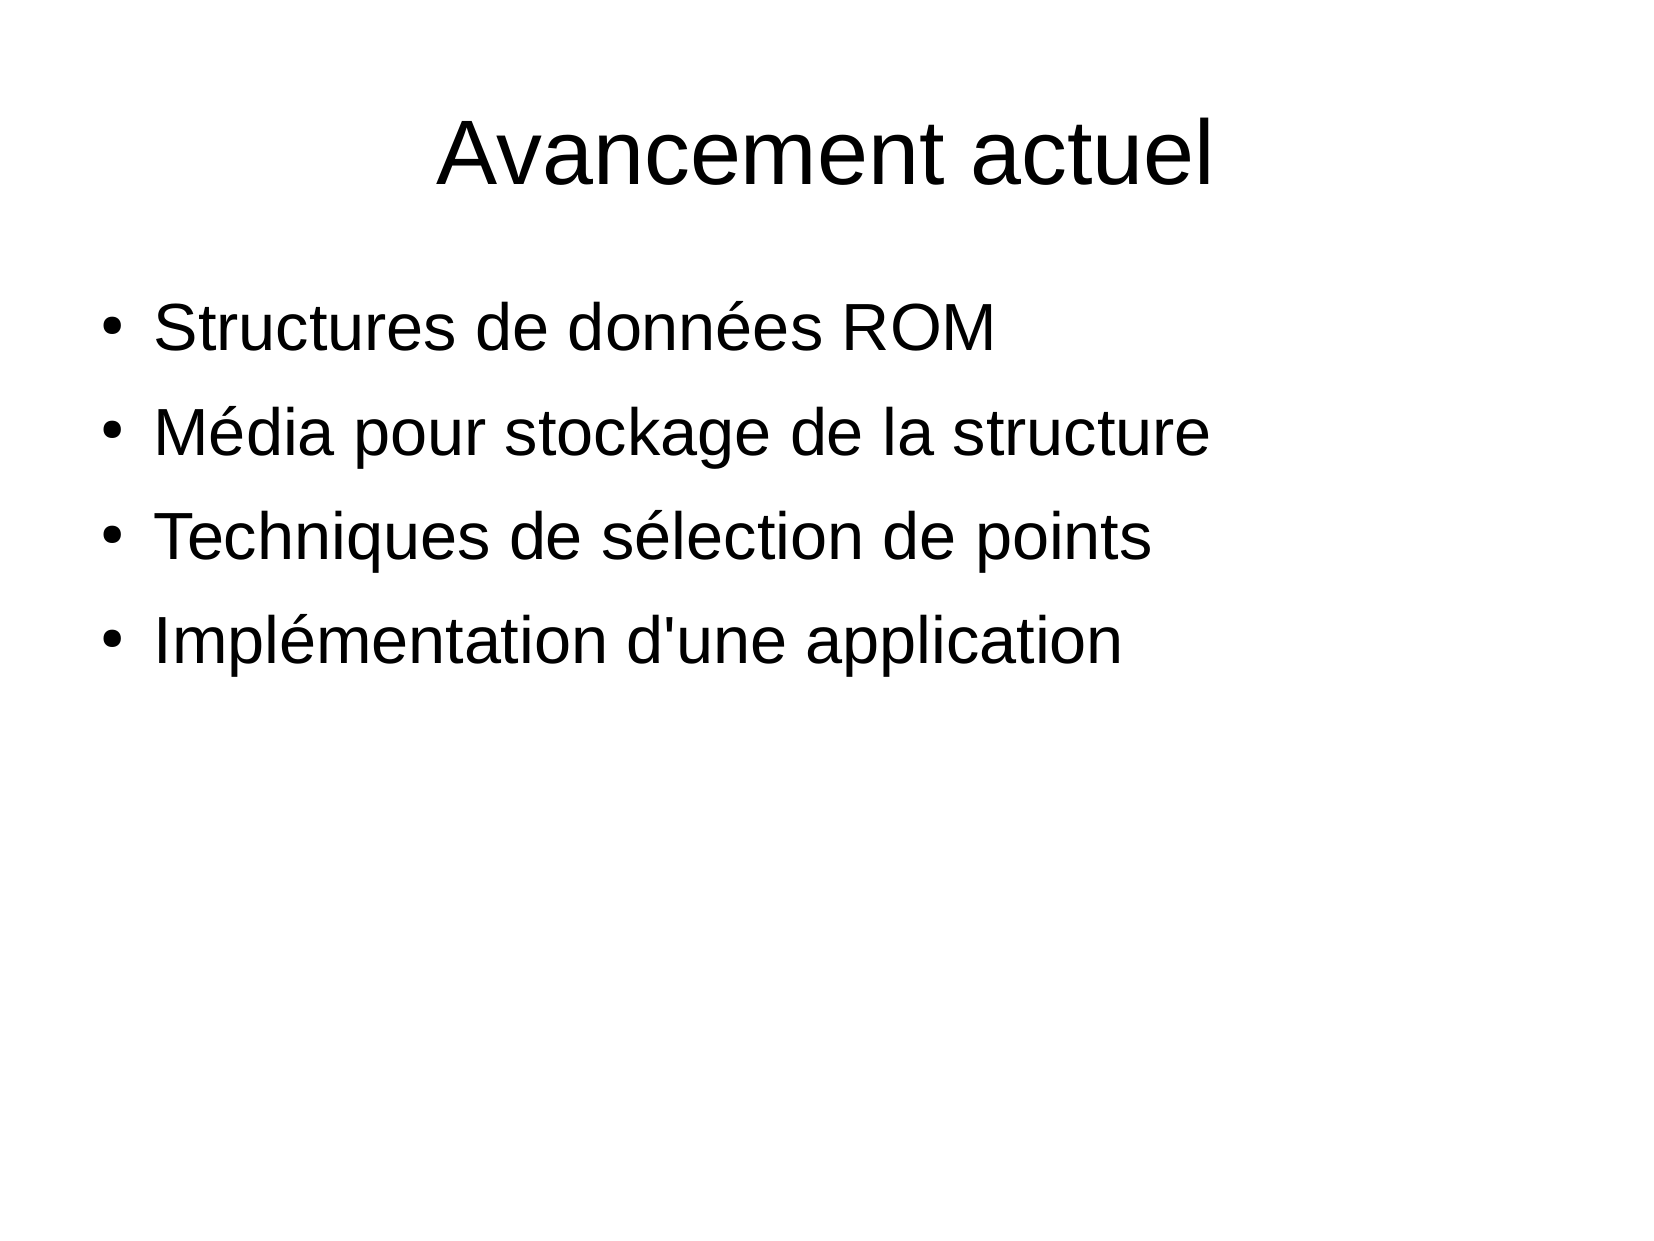

# Avancement actuel
Structures de données ROM
Média pour stockage de la structure
Techniques de sélection de points
Implémentation d'une application